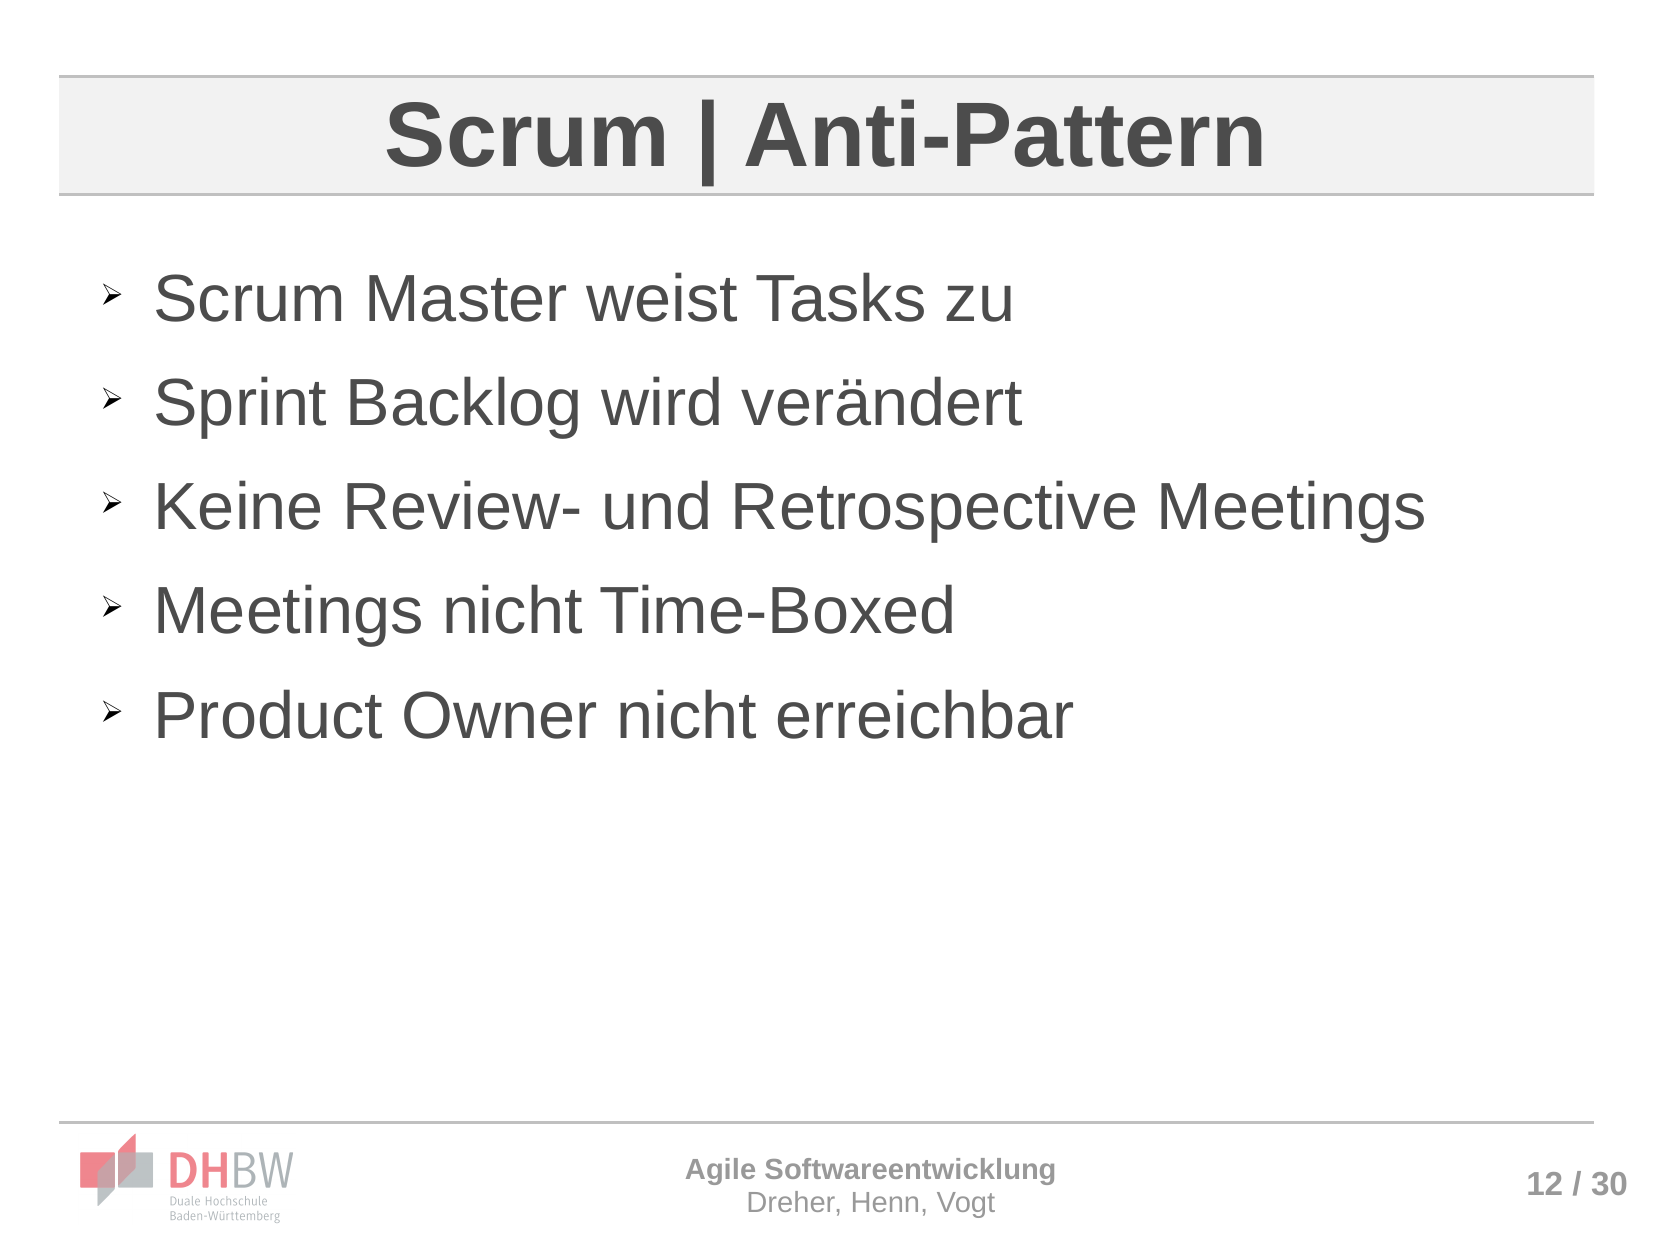

# Scrum | Anti-Pattern
Scrum Master weist Tasks zu
Sprint Backlog wird verändert
Keine Review- und Retrospective Meetings
Meetings nicht Time-Boxed
Product Owner nicht erreichbar